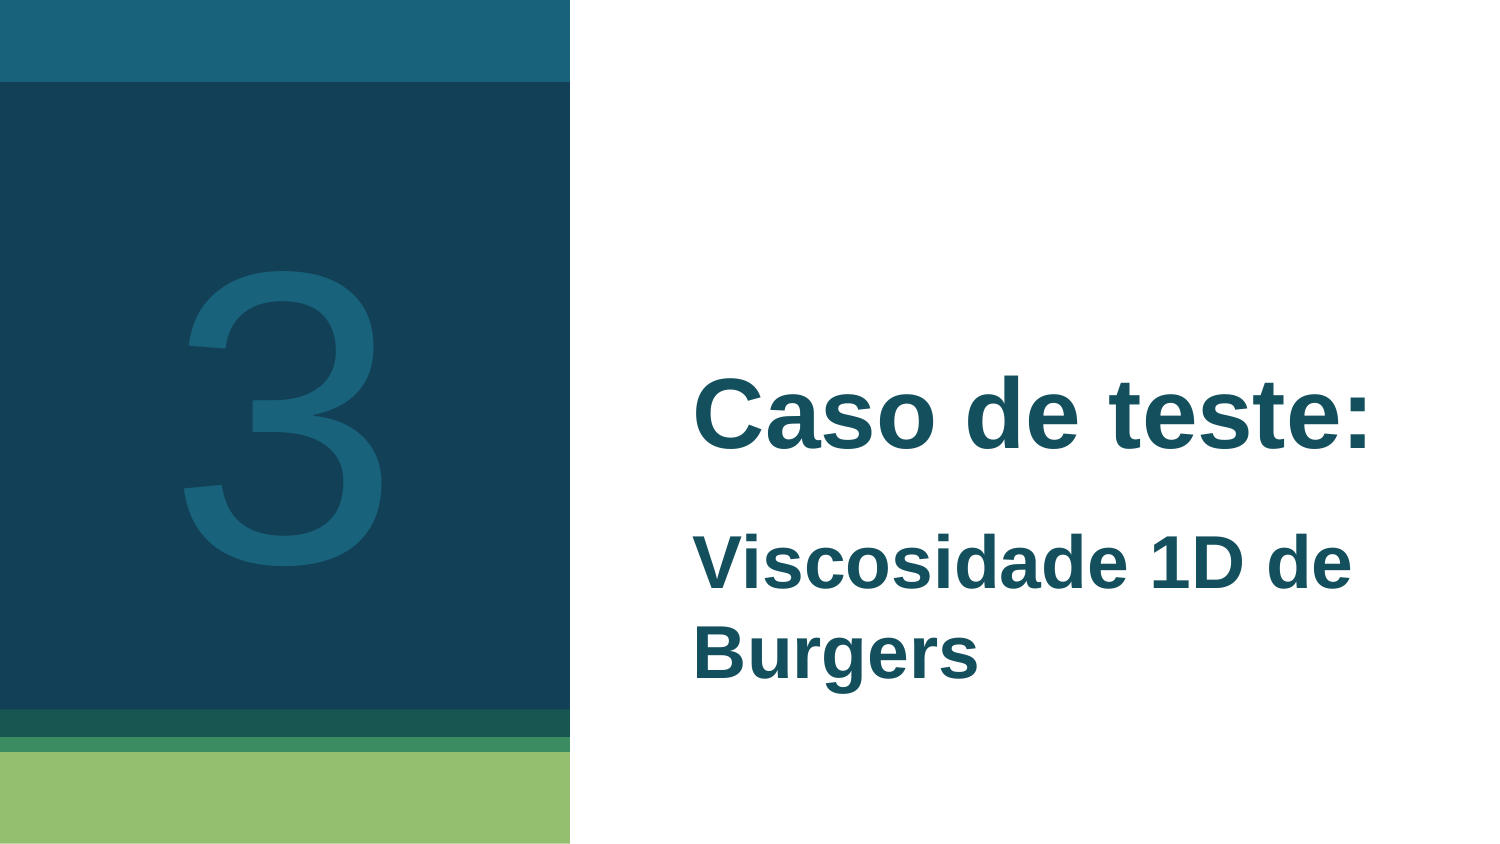

3
Caso de teste:
Viscosidade 1D de Burgers